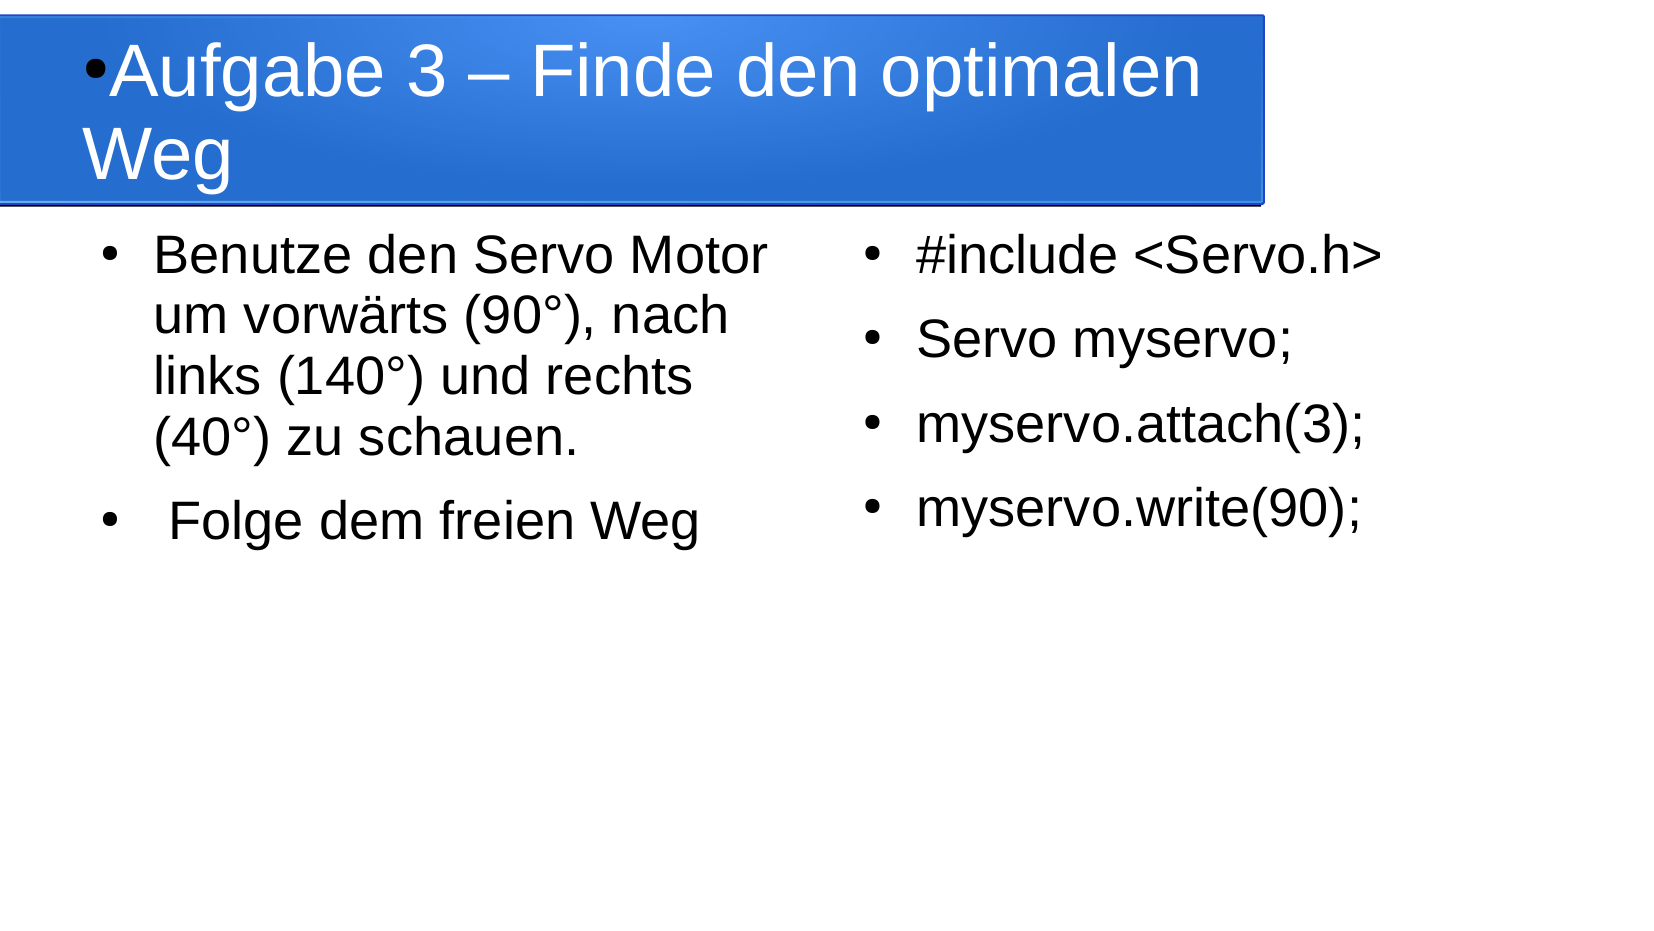

# Aufgabe 3 – Finde den optimalen Weg
Benutze den Servo Motor um vorwärts (90°), nach links (140°) und rechts (40°) zu schauen.
 Folge dem freien Weg
#include <Servo.h>
Servo myservo;
myservo.attach(3);
myservo.write(90);